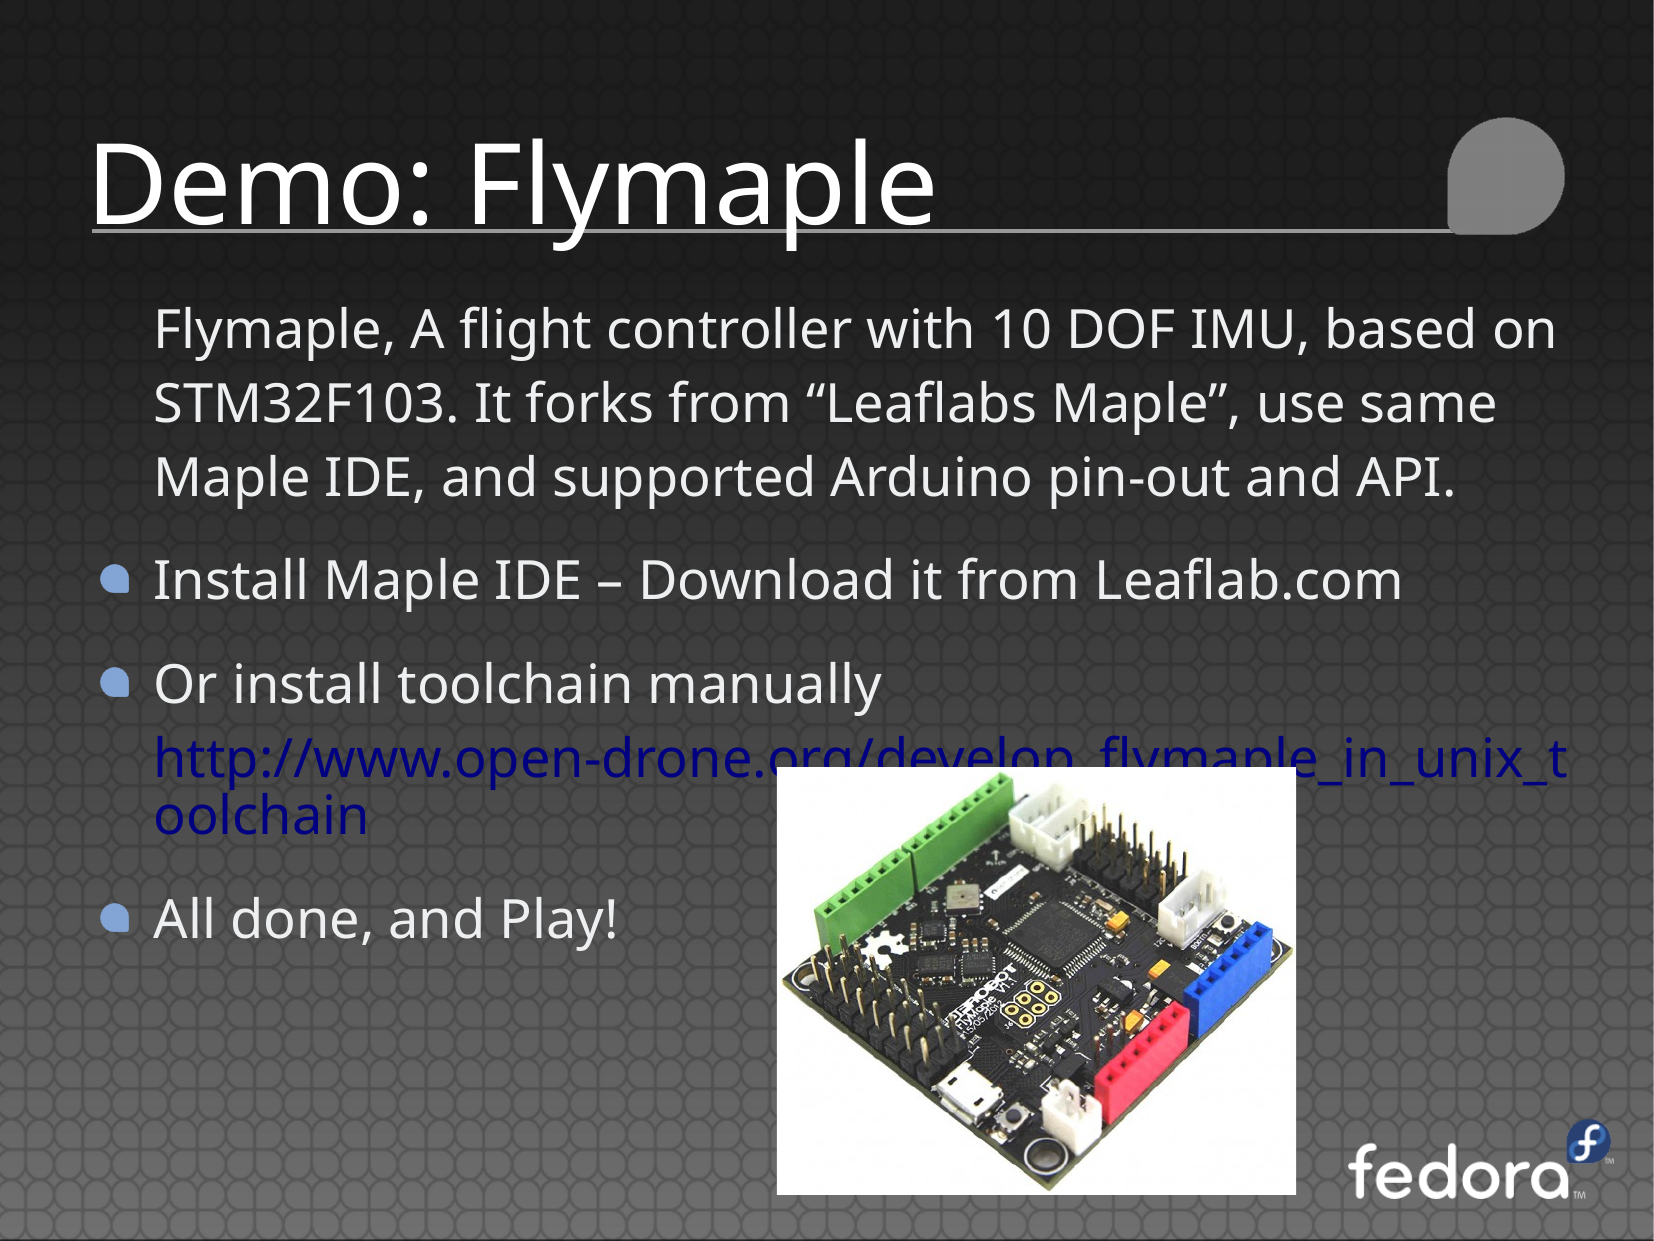

# Demo: Flymaple
Flymaple, A flight controller with 10 DOF IMU, based on STM32F103. It forks from “Leaflabs Maple”, use same Maple IDE, and supported Arduino pin-out and API.
Install Maple IDE – Download it from Leaflab.com
Or install toolchain manually http://www.open-drone.org/develop_flymaple_in_unix_toolchain
All done, and Play!